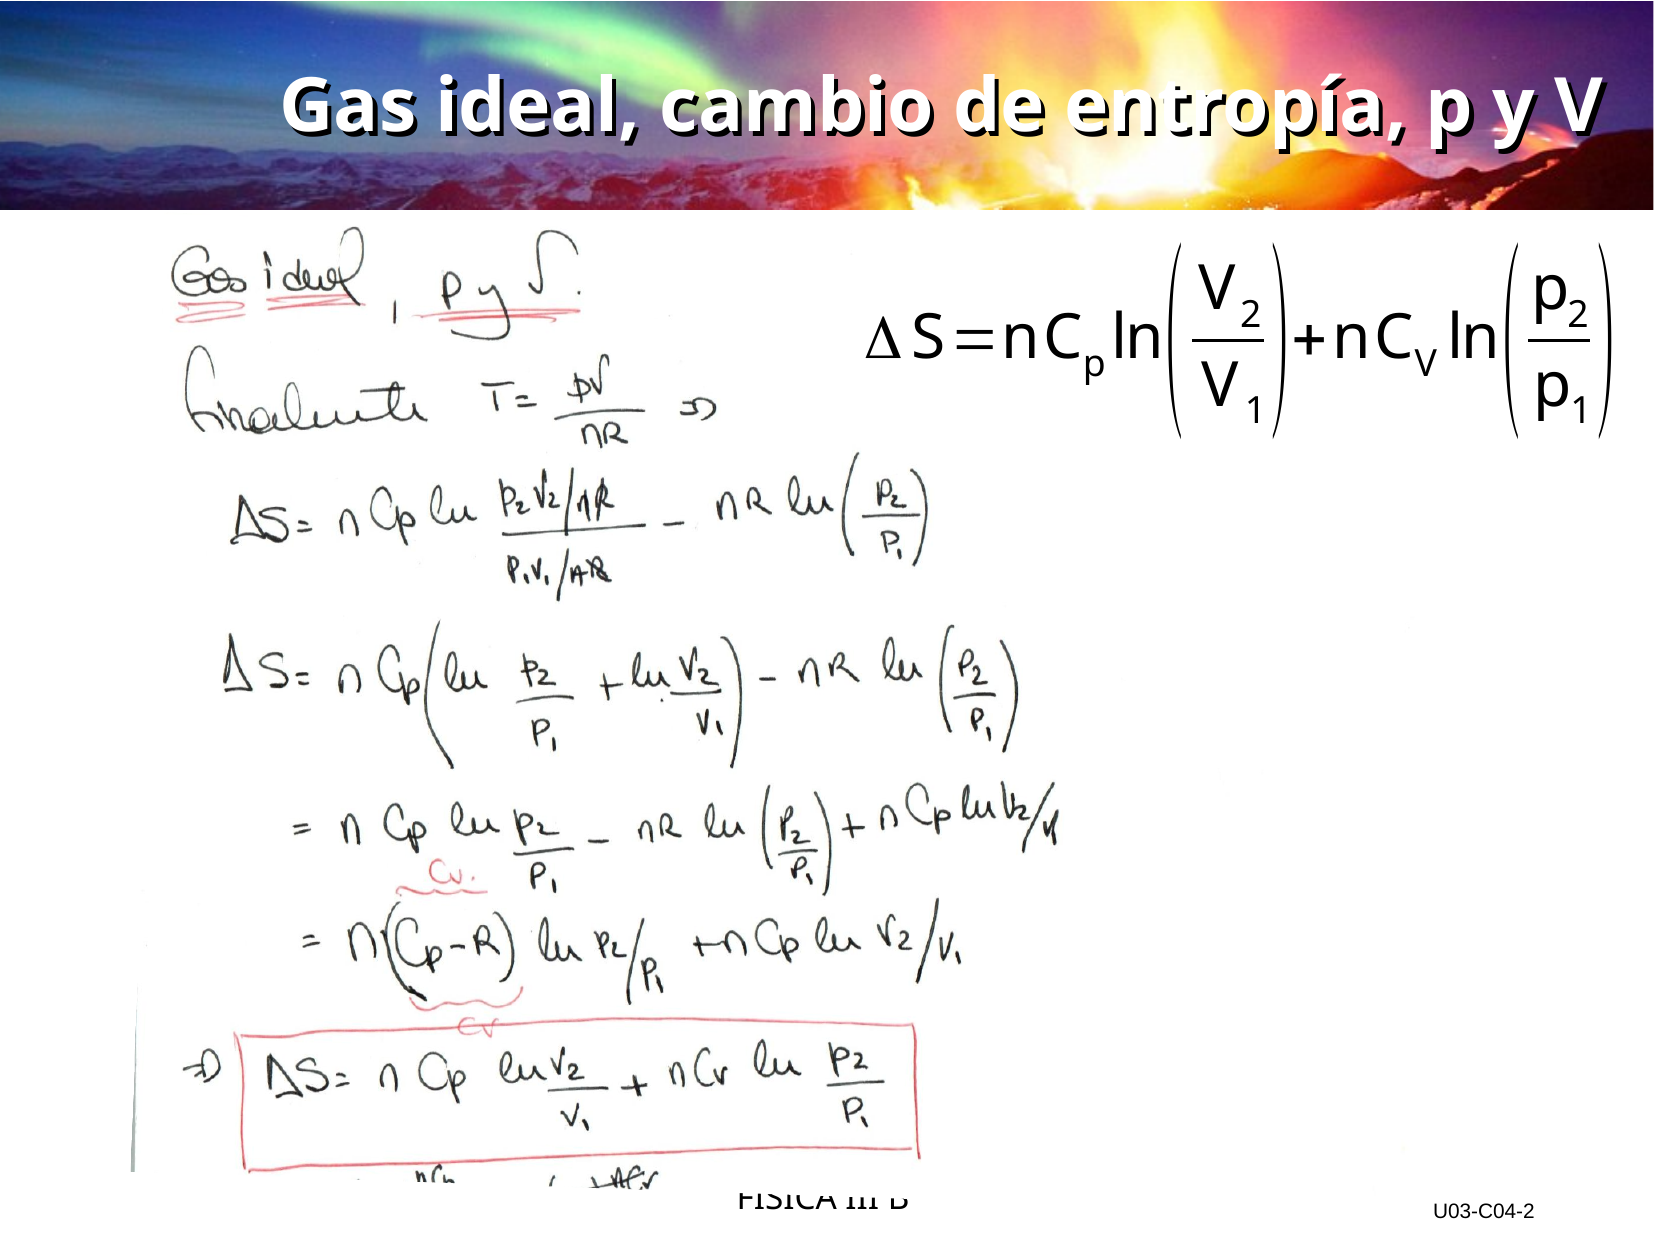

# Gas ideal, cambio de entropía, p y V
		U03-C04-2
FÍSICA III B
16